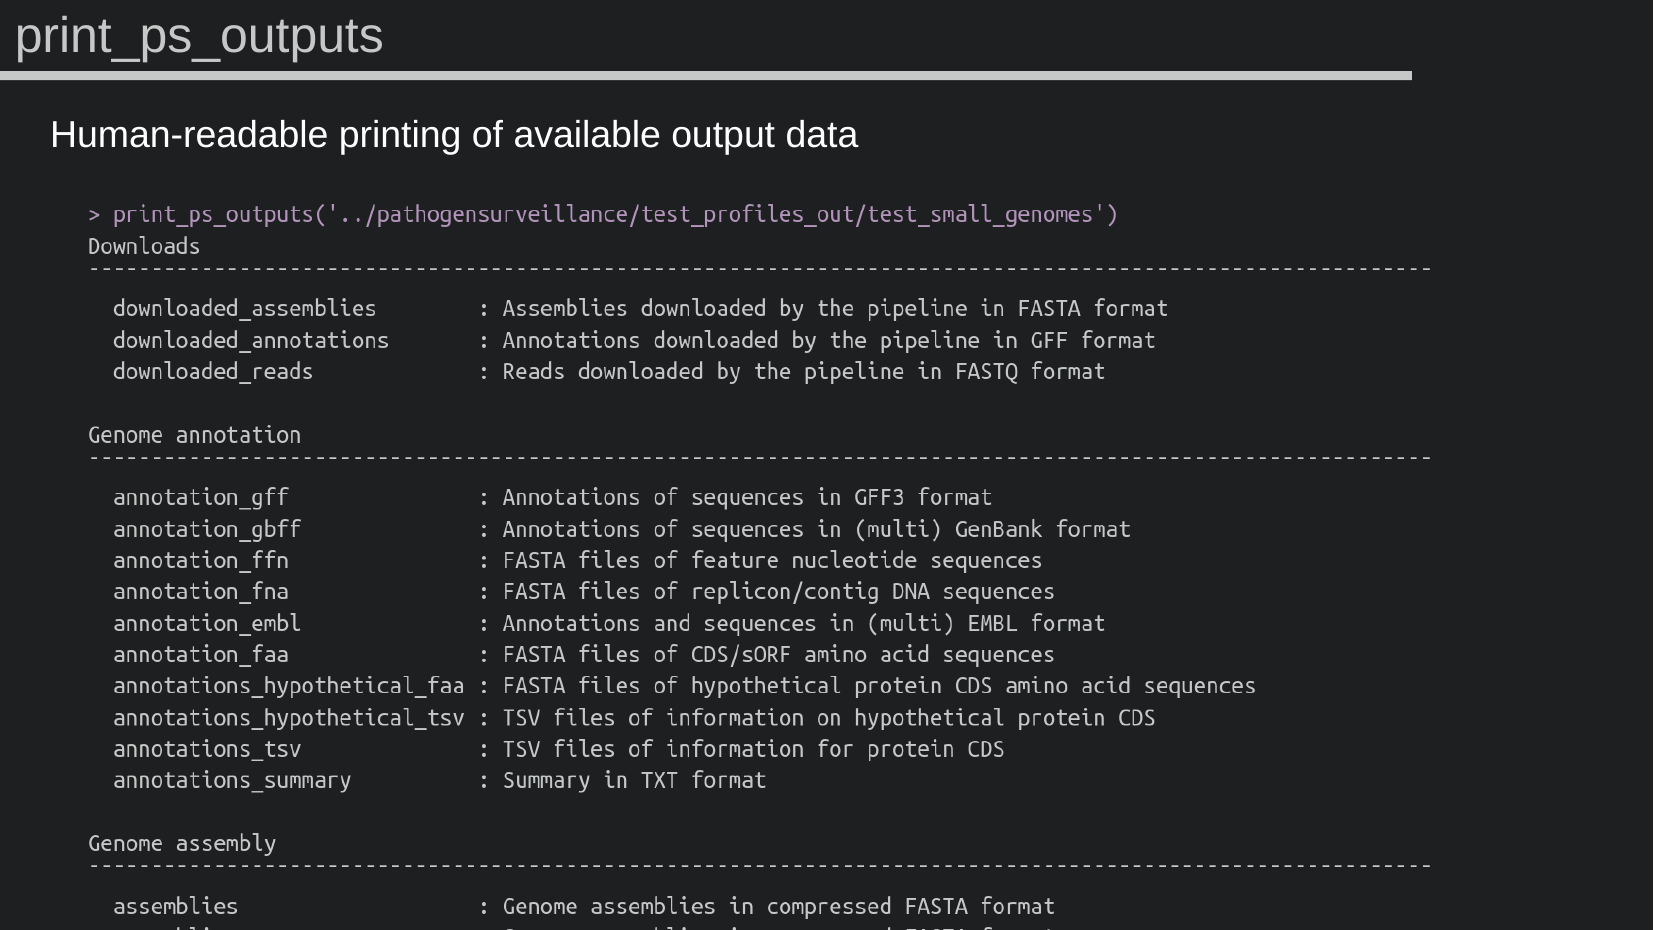

print_ps_outputs
Human-readable printing of available output data